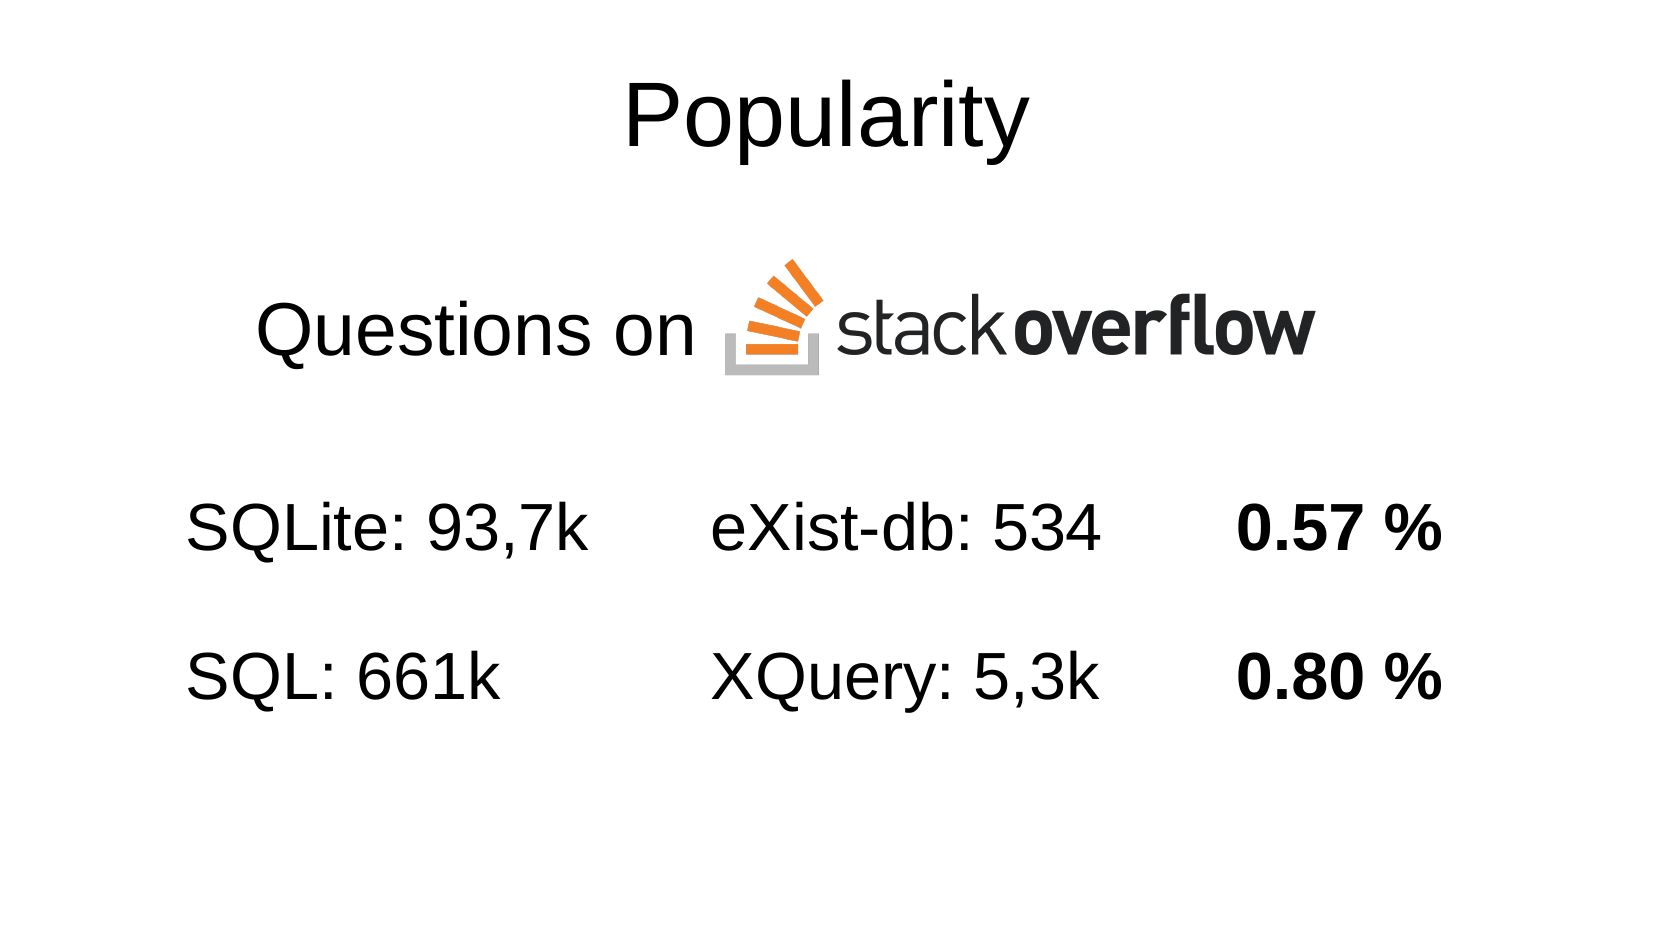

# Popularity
Questions on
SQLite: 93,7k		eXist-db: 534		0.57 %
SQL: 661k			XQuery: 5,3k		0.80 %